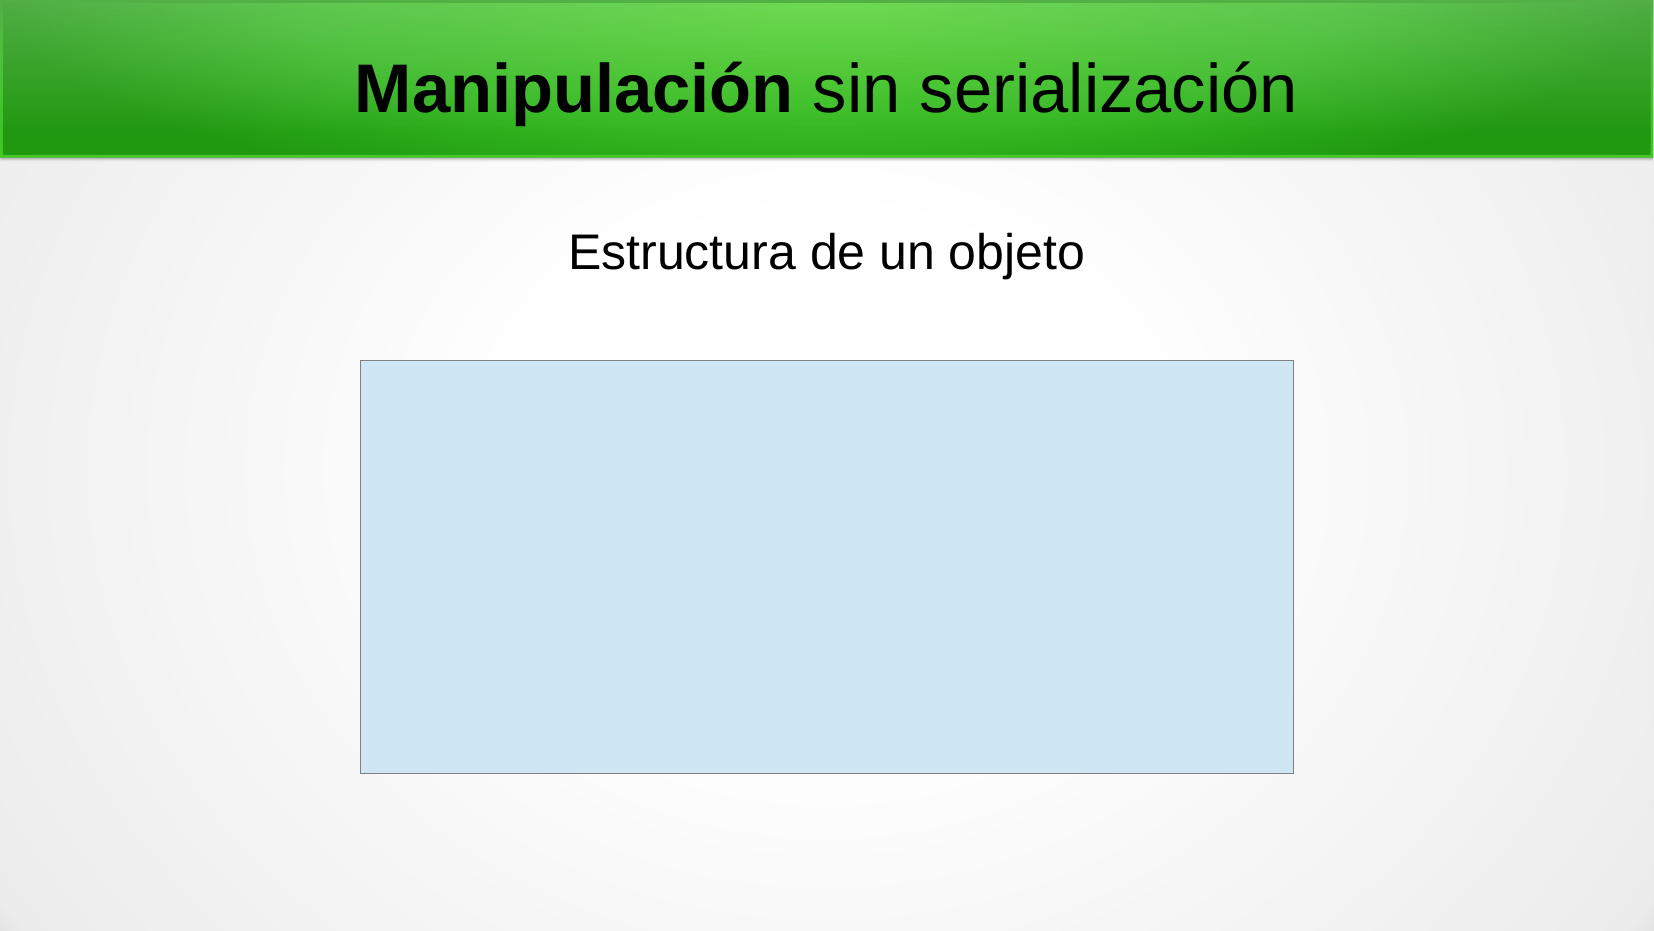

# Manipulación sin serialización
Estructura de un objeto